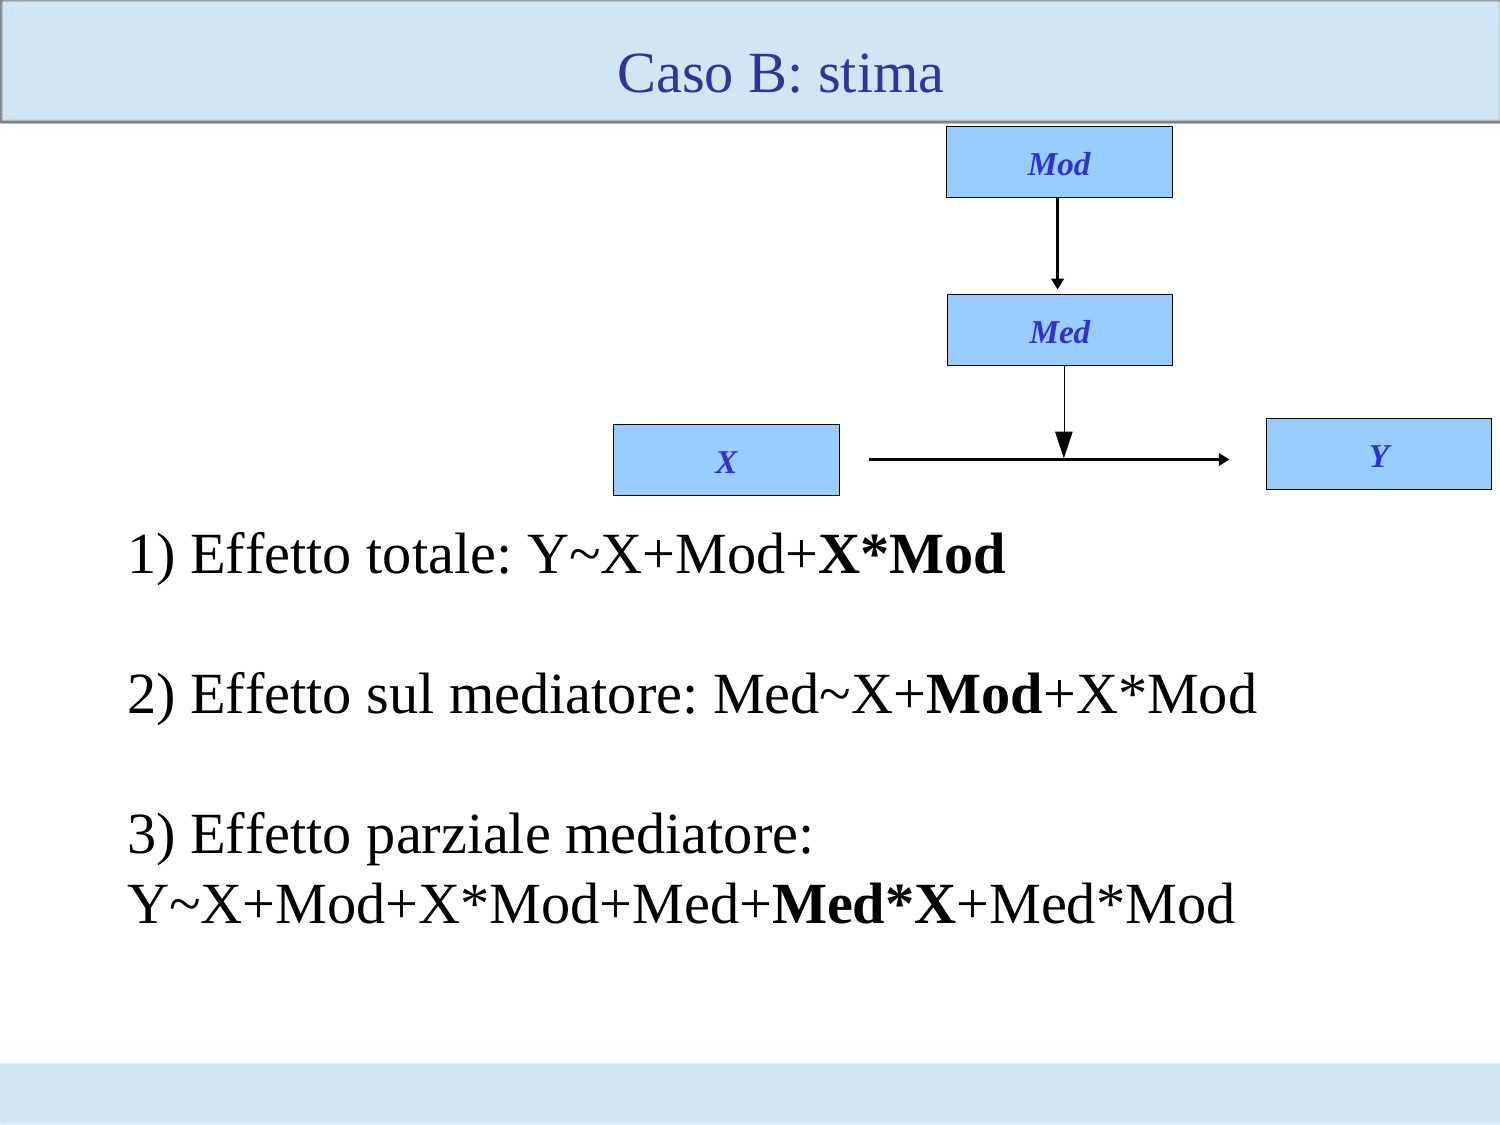

# Caso B: stima
Mod
Med
Y
X
1) Effetto totale: Y~X+Mod+X*Mod
2) Effetto sul mediatore: Med~X+Mod+X*Mod
3) Effetto parziale mediatore: Y~X+Mod+X*Mod+Med+Med*X+Med*Mod